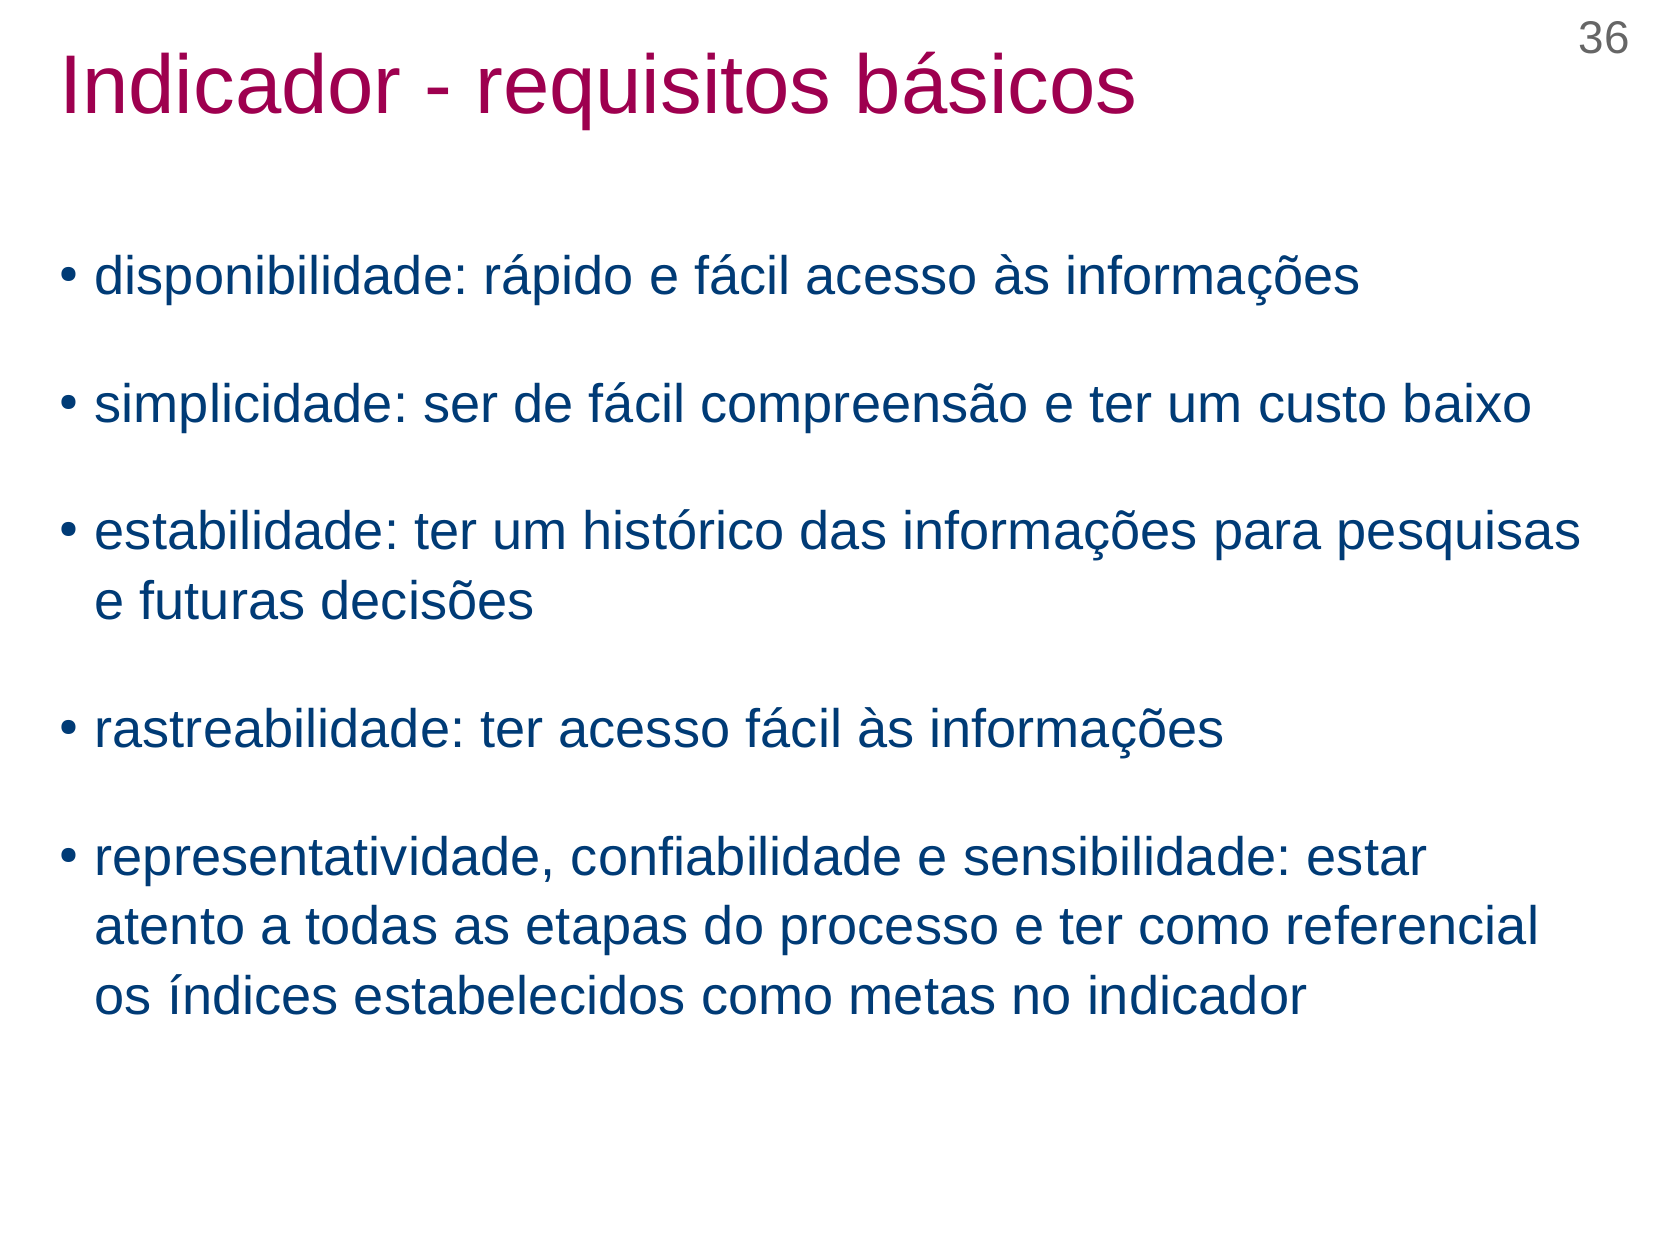

36
# Indicador - requisitos básicos
disponibilidade: rápido e fácil acesso às informações
simplicidade: ser de fácil compreensão e ter um custo baixo
estabilidade: ter um histórico das informações para pesquisas e futuras decisões
rastreabilidade: ter acesso fácil às informações
representatividade, confiabilidade e sensibilidade: estar atento a todas as etapas do processo e ter como referencial os índices estabelecidos como metas no indicador